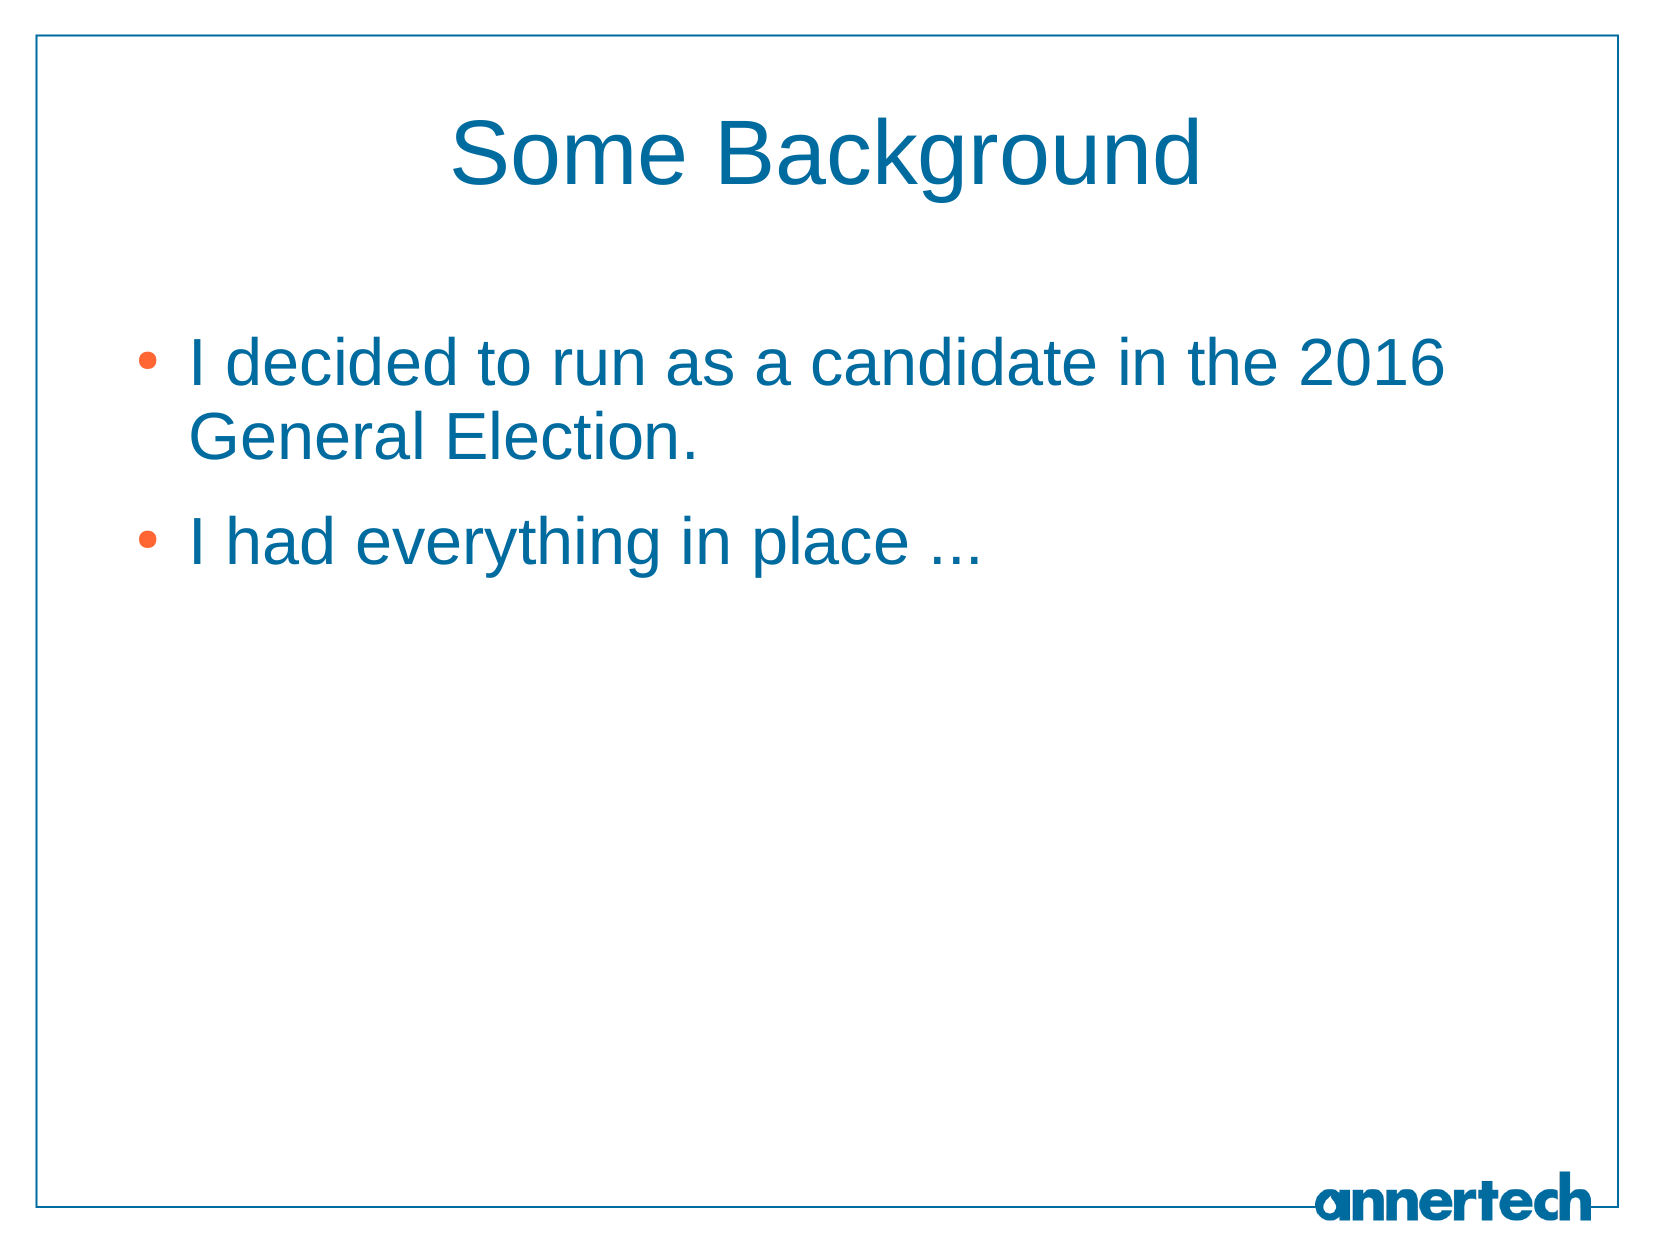

# Some Background
I decided to run as a candidate in the 2016 General Election.
I had everything in place ...